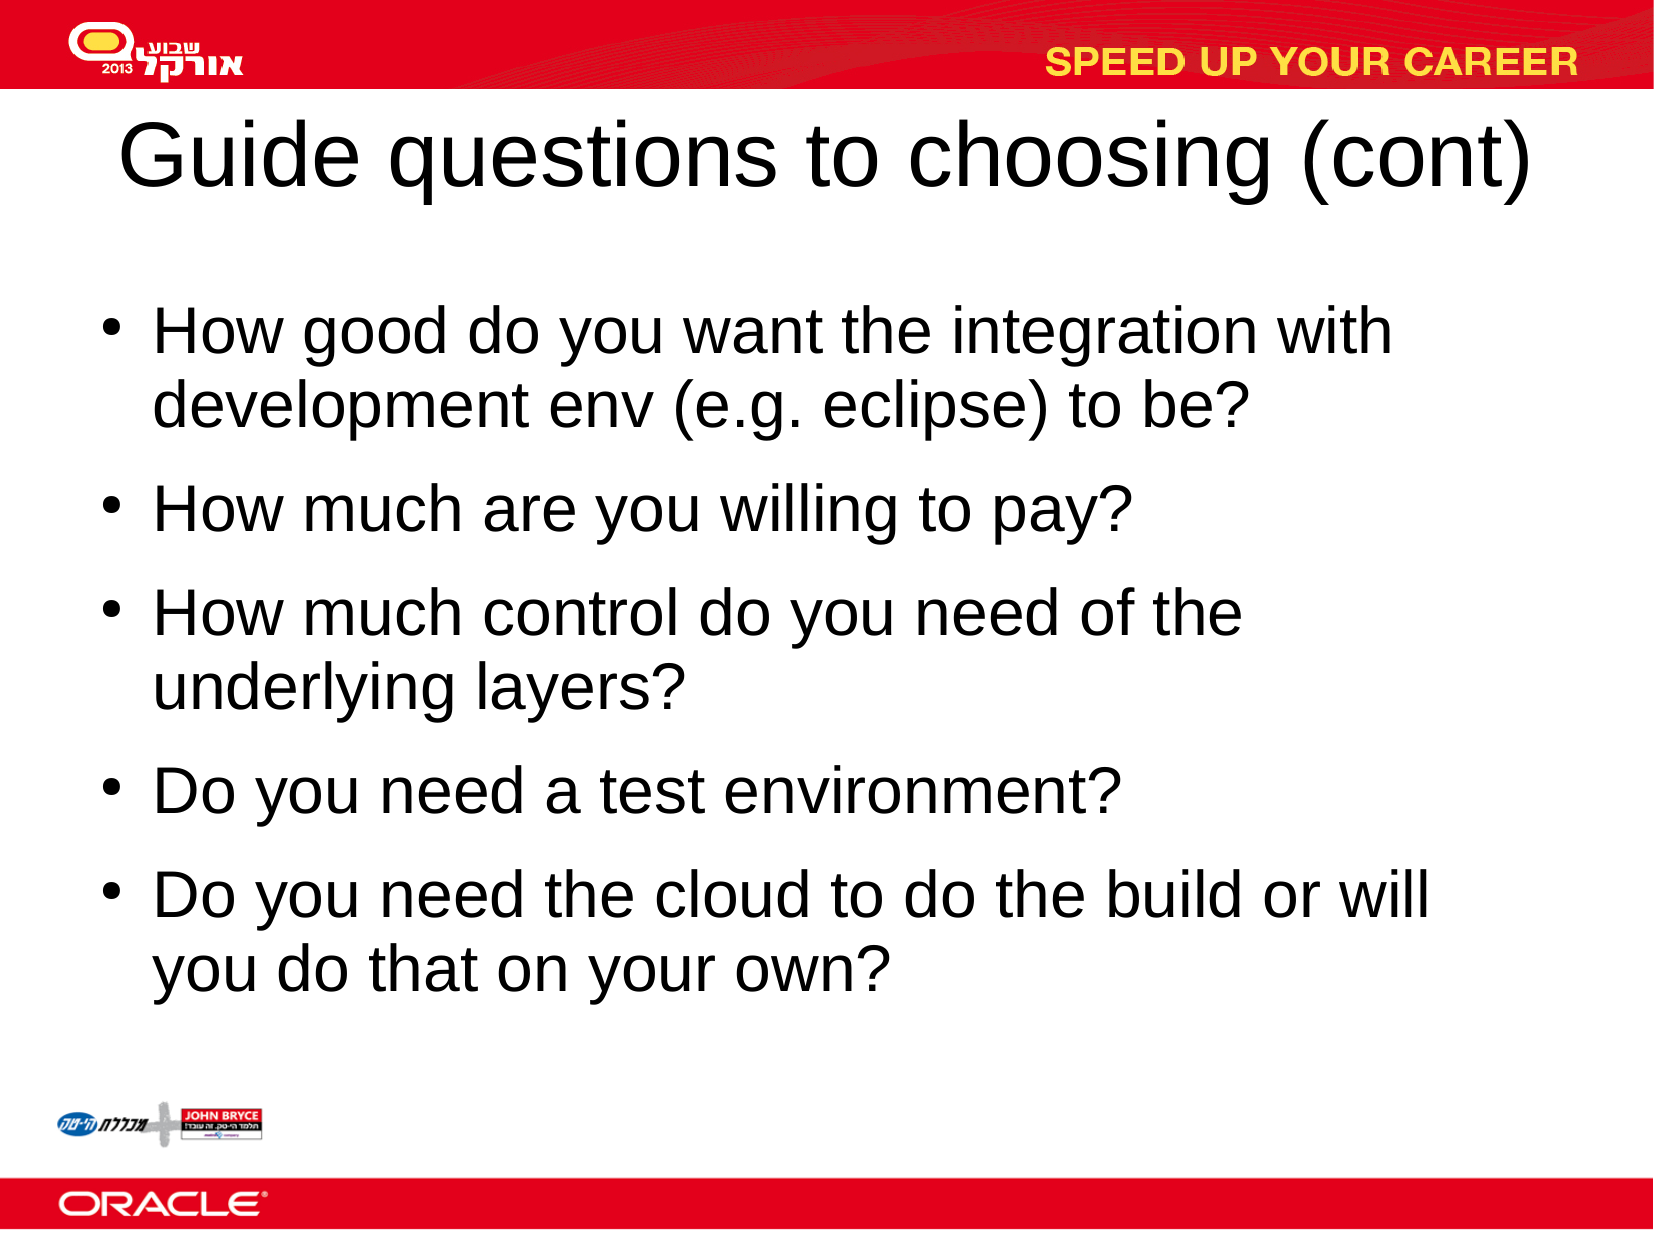

# Guide questions to choosing (cont)
How good do you want the integration with development env (e.g. eclipse) to be?
How much are you willing to pay?
How much control do you need of the underlying layers?
Do you need a test environment?
Do you need the cloud to do the build or will you do that on your own?